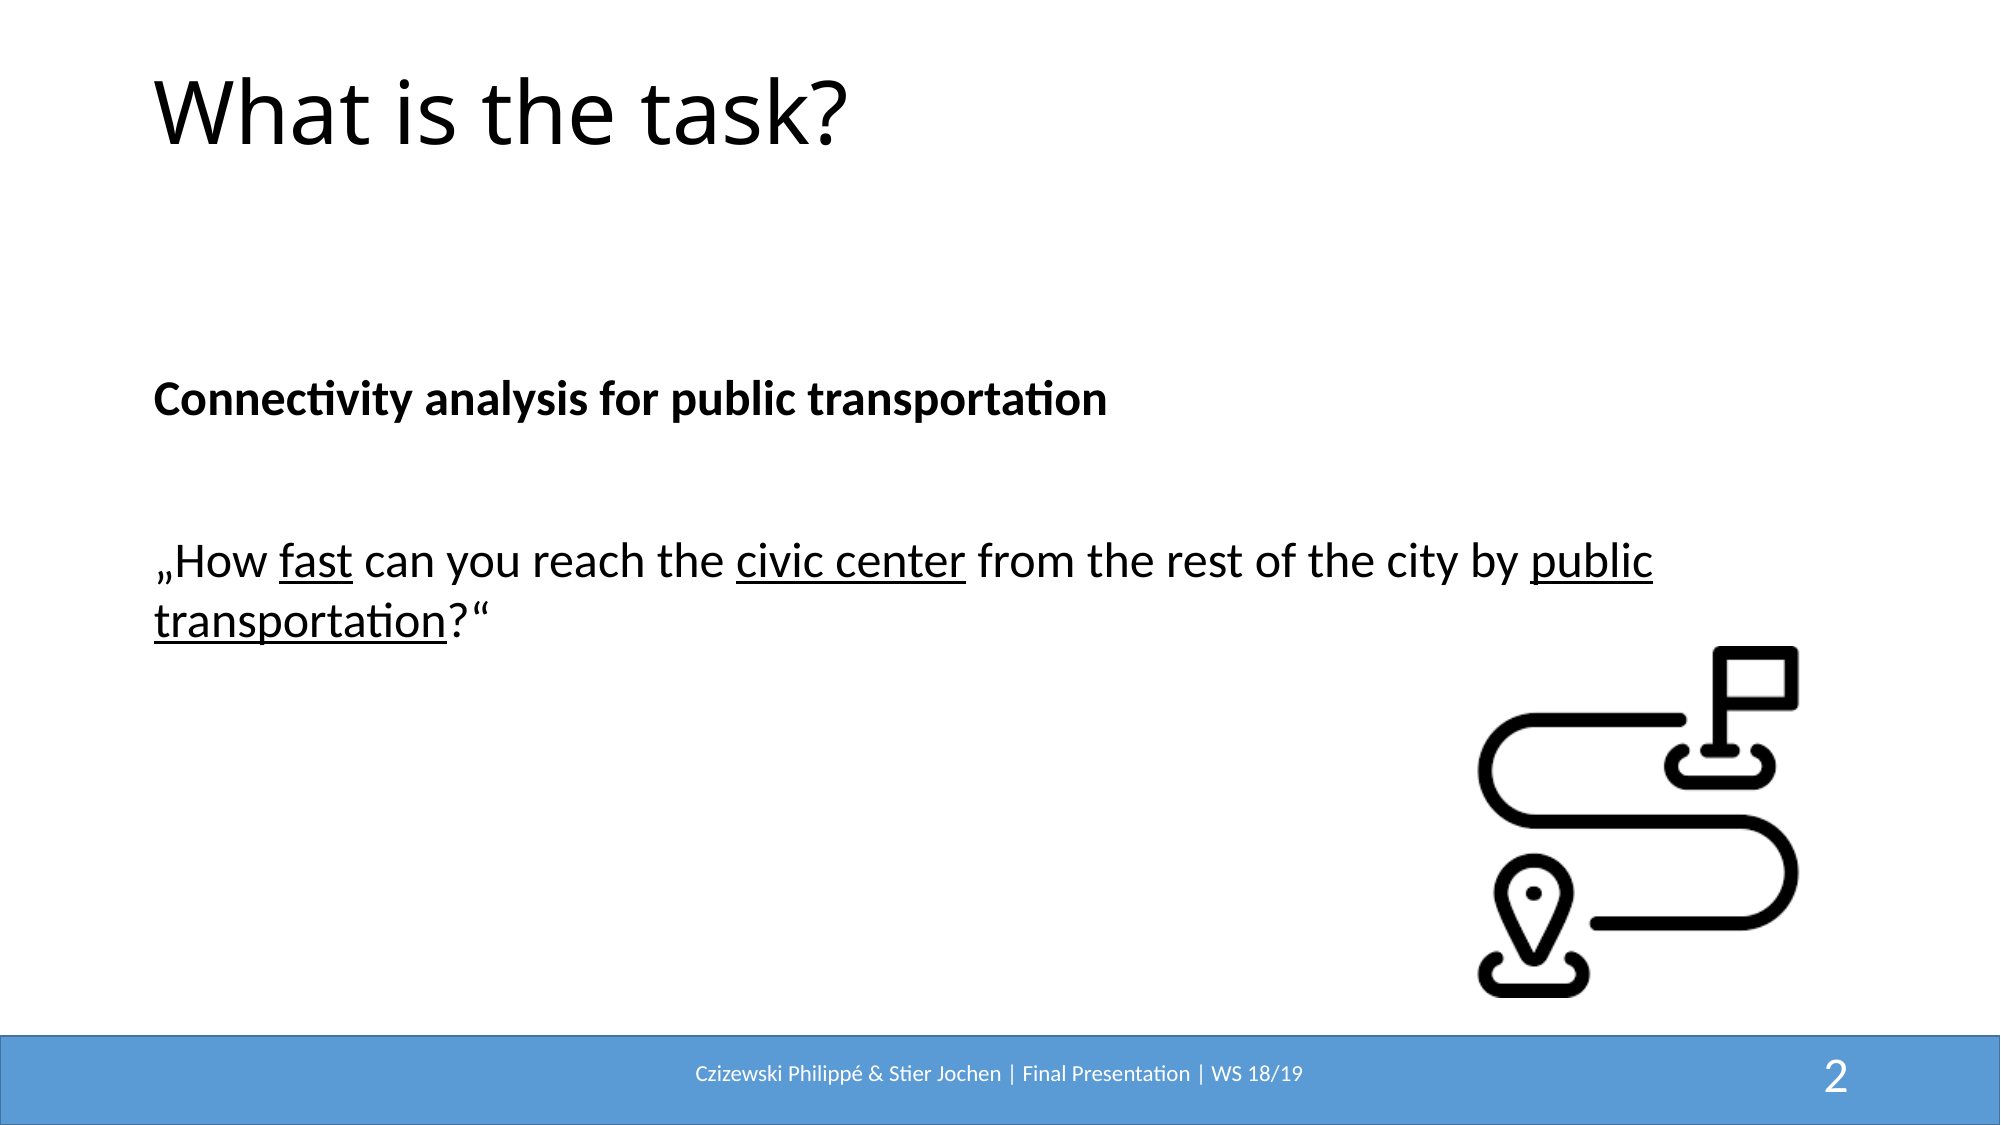

# What is the task?
Connectivity analysis for public transportation
„How fast can you reach the civic center from the rest of the city by public transportation?“
Czizewski Philippé & Stier Jochen | Final Presentation | WS 18/19
2